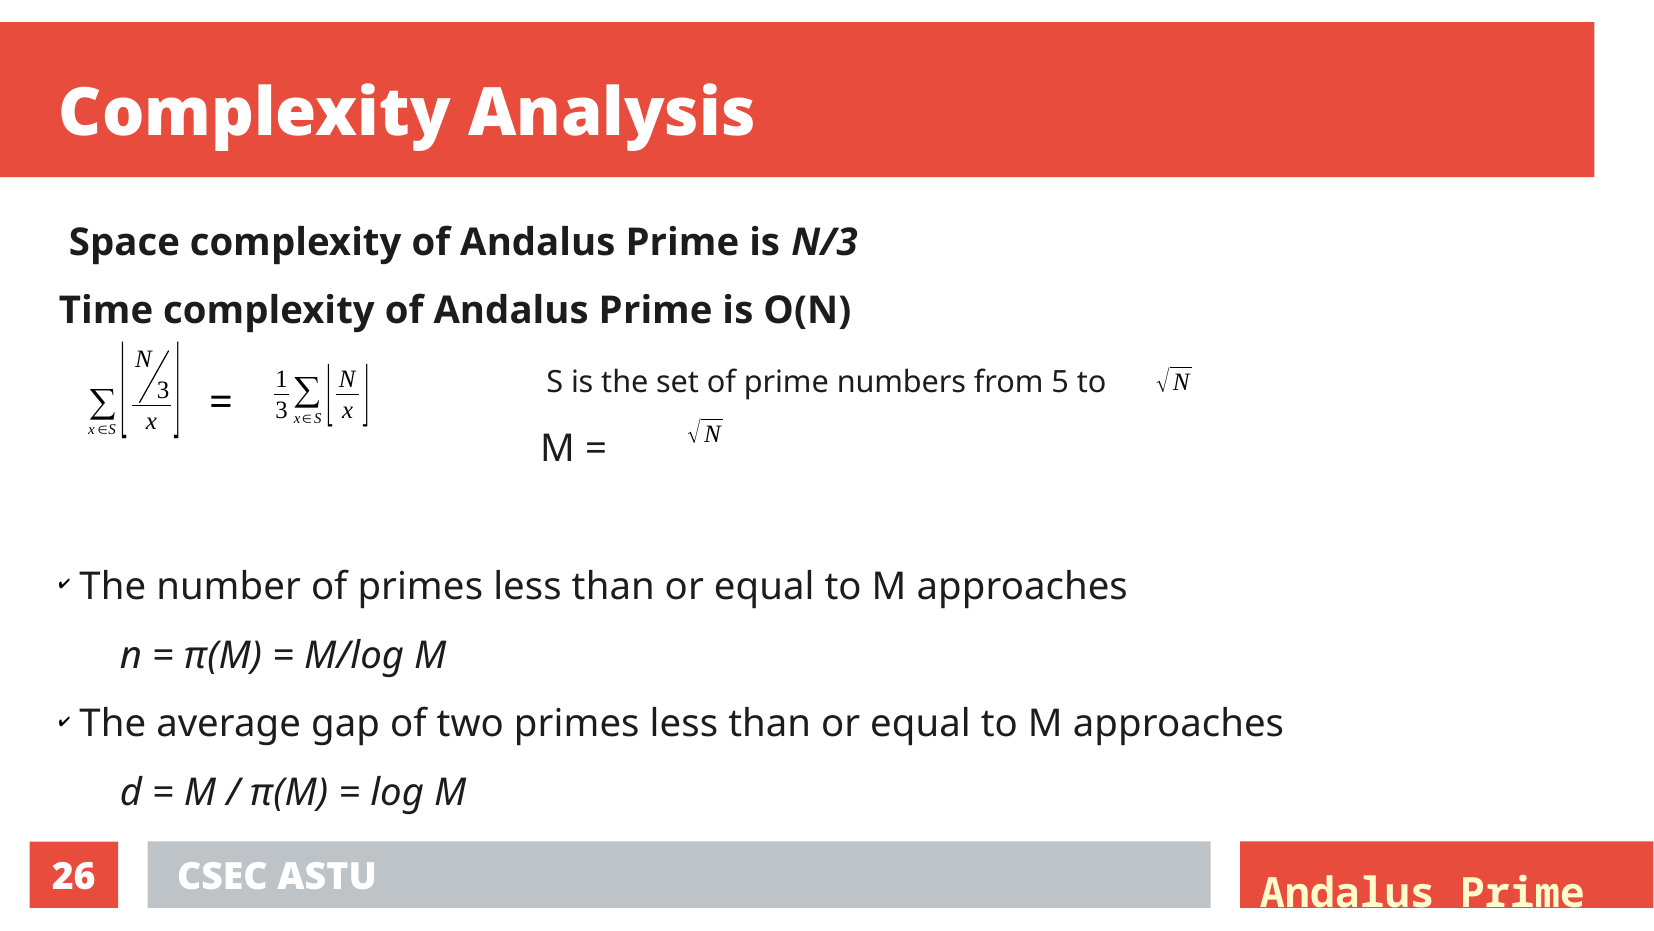

# Complexity Analysis
 Space complexity of Andalus Prime is N/3
Time complexity of Andalus Prime is O(N)
 S is the set of prime numbers from 5 to
 M =
 The number of primes less than or equal to M approaches
n = π(M) = M/log M
 The average gap of two primes less than or equal to M approaches
d = M / π(M) = log M
=
26
CSEC ASTU
Andalus Prime